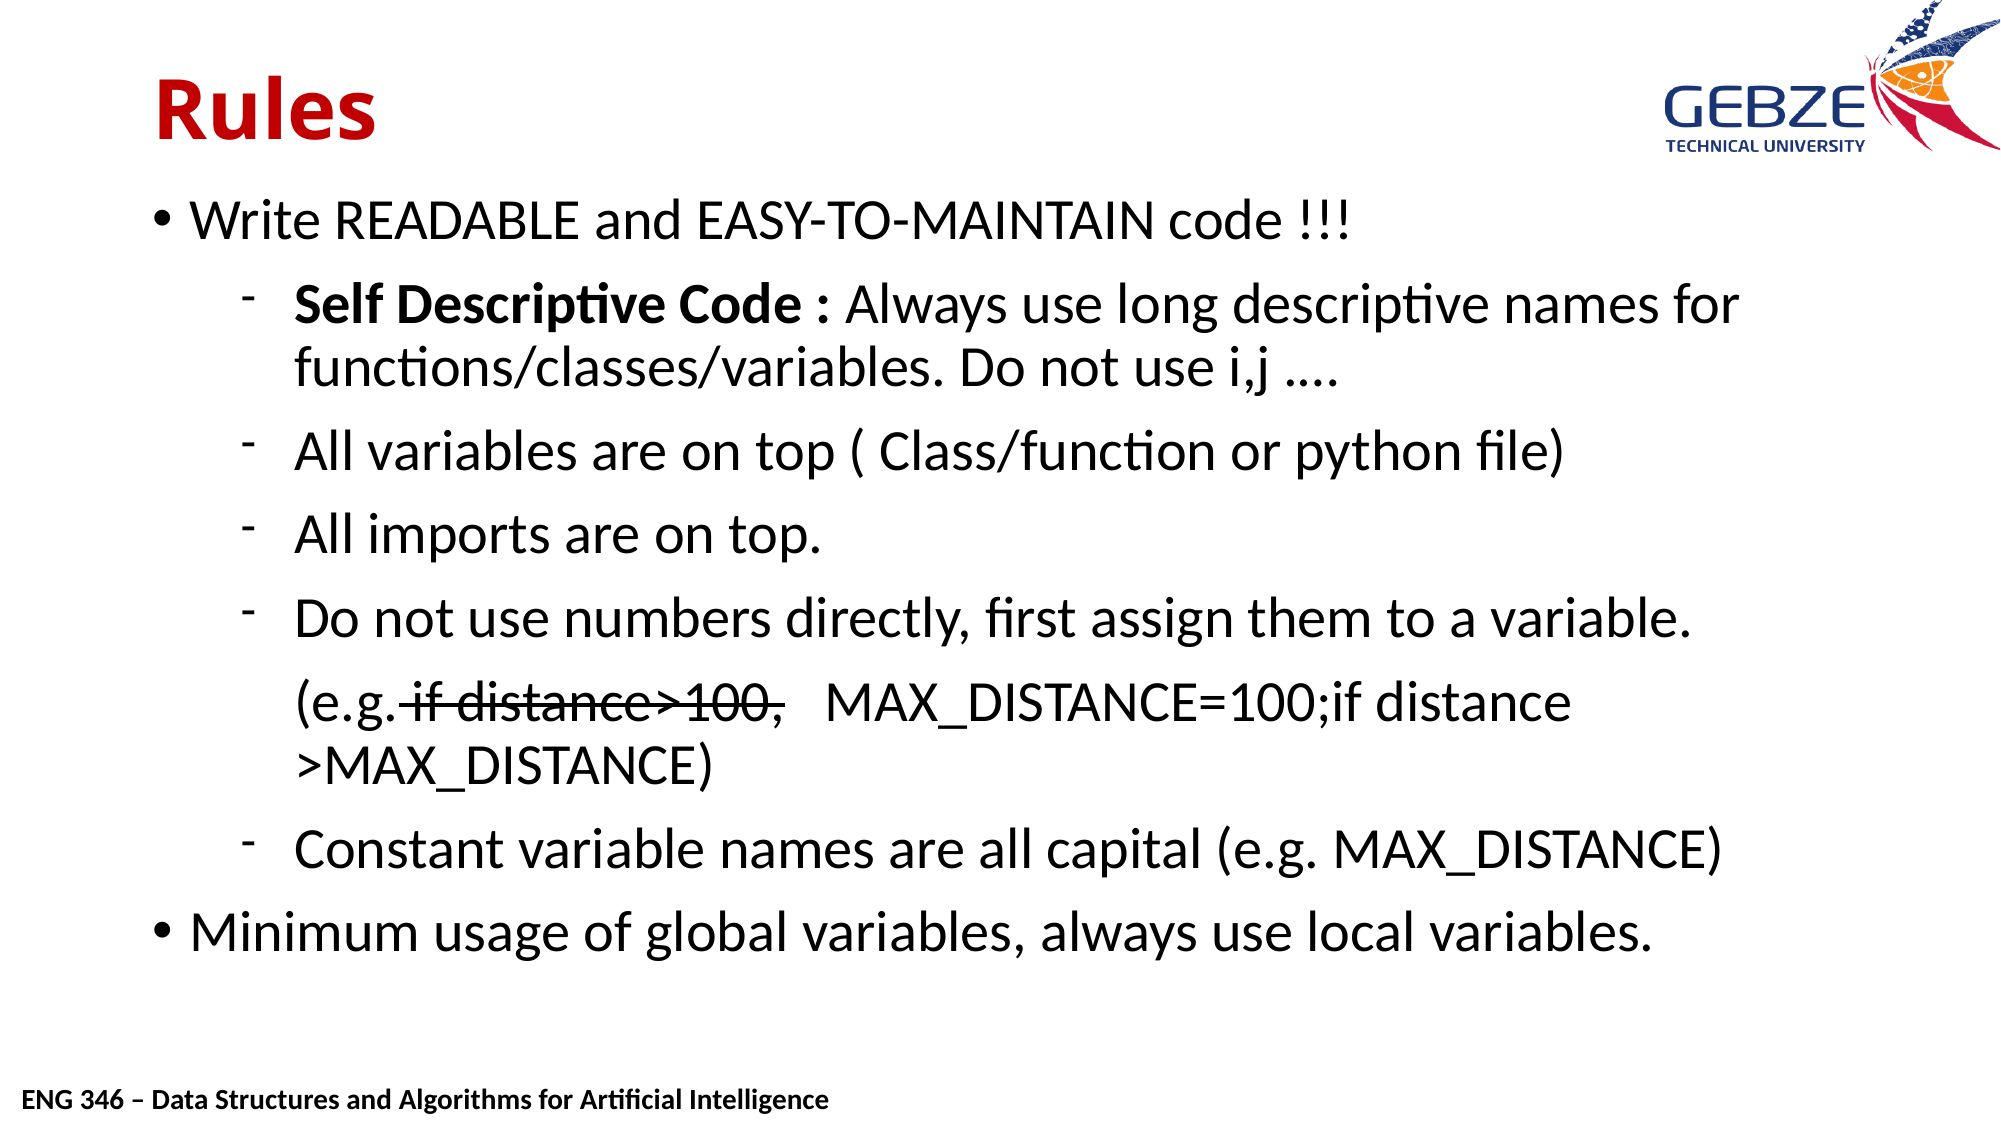

# Rules
Write READABLE and EASY-TO-MAINTAIN code !!!
Self Descriptive Code : Always use long descriptive names for functions/classes/variables. Do not use i,j .…
All variables are on top ( Class/function or python file)
All imports are on top.
Do not use numbers directly, first assign them to a variable.
(e.g. if distance>100, MAX_DISTANCE=100;if distance >MAX_DISTANCE)
Constant variable names are all capital (e.g. MAX_DISTANCE)
Minimum usage of global variables, always use local variables.